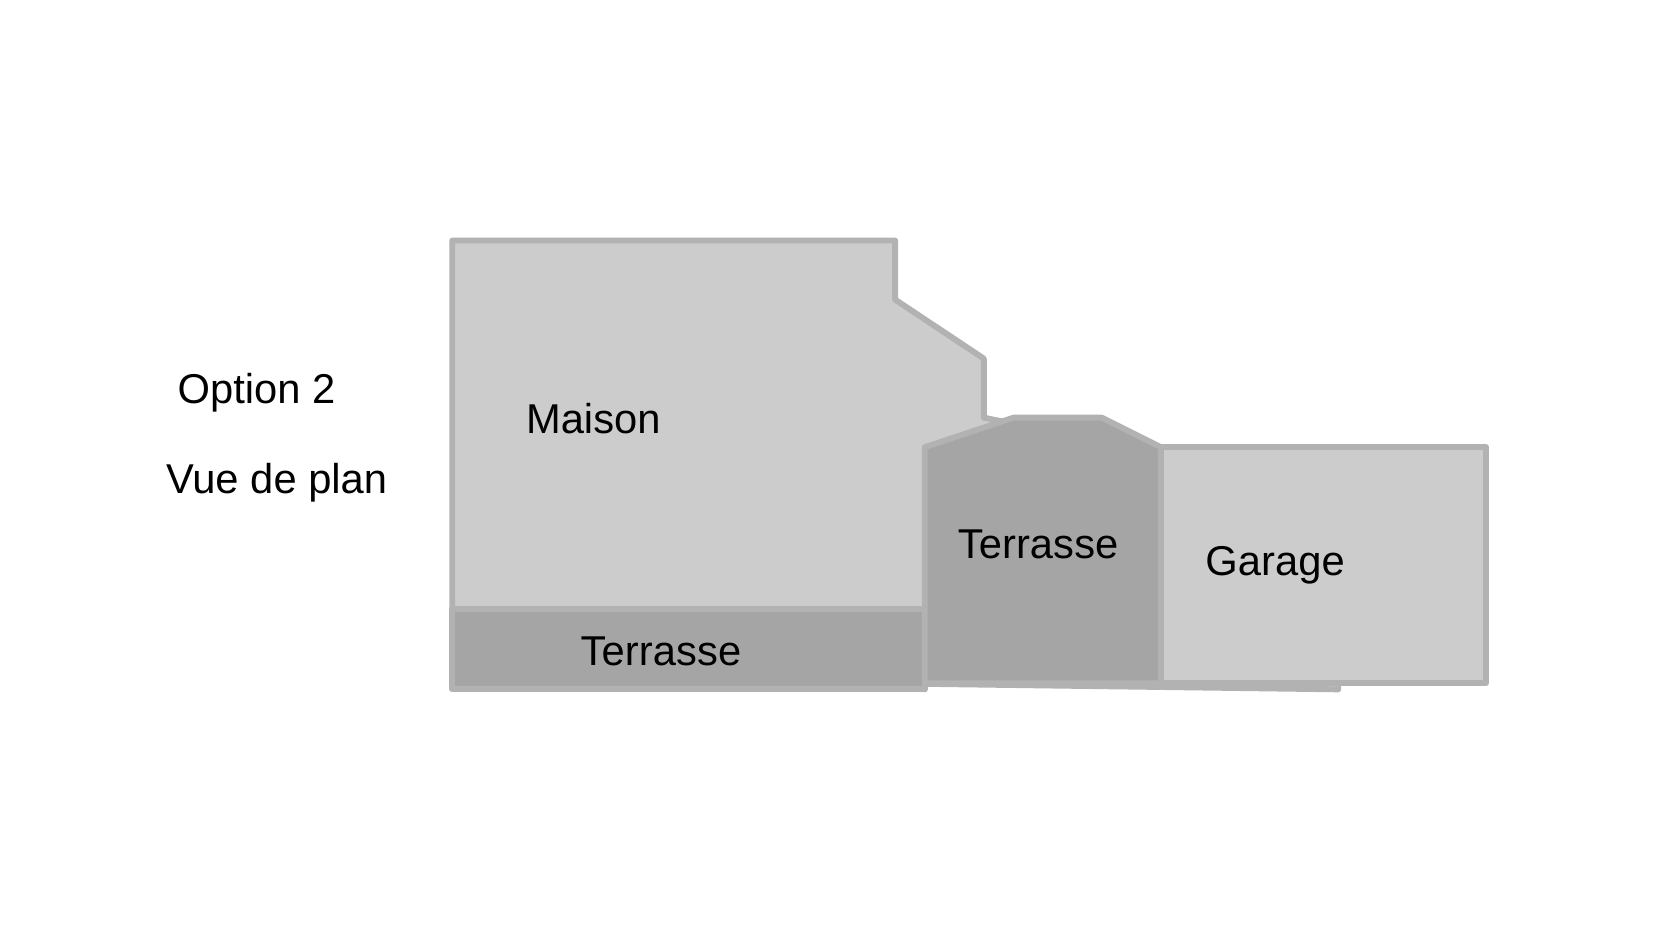

Option 2
Maison
Option 1 :
Vue de plan
Terrasse
Garage
Terrasse